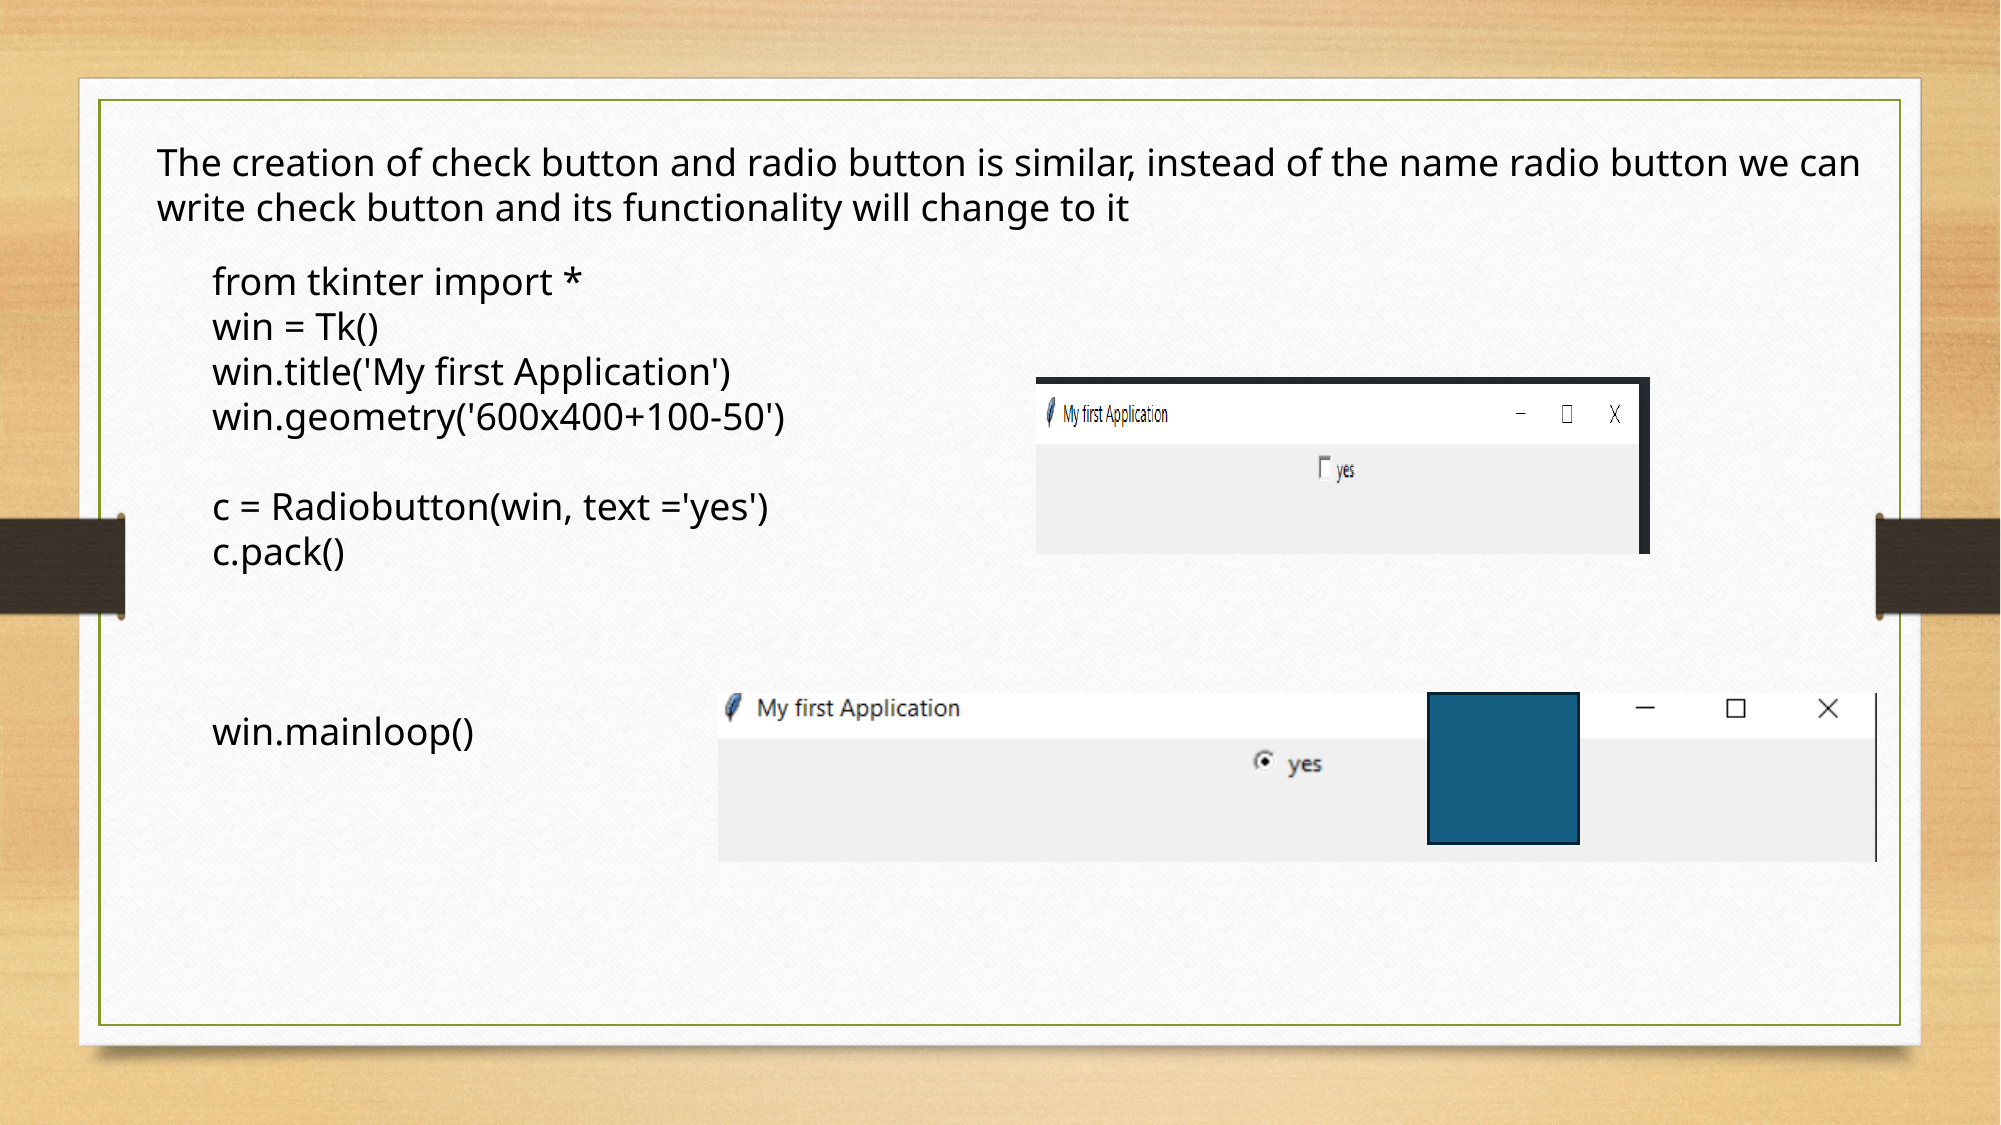

The creation of check button and radio button is similar, instead of the name radio button we can write check button and its functionality will change to it
from tkinter import *
win = Tk()
win.title('My first Application')
win.geometry('600x400+100-50')
c = Radiobutton(win, text ='yes')
c.pack()
win.mainloop()